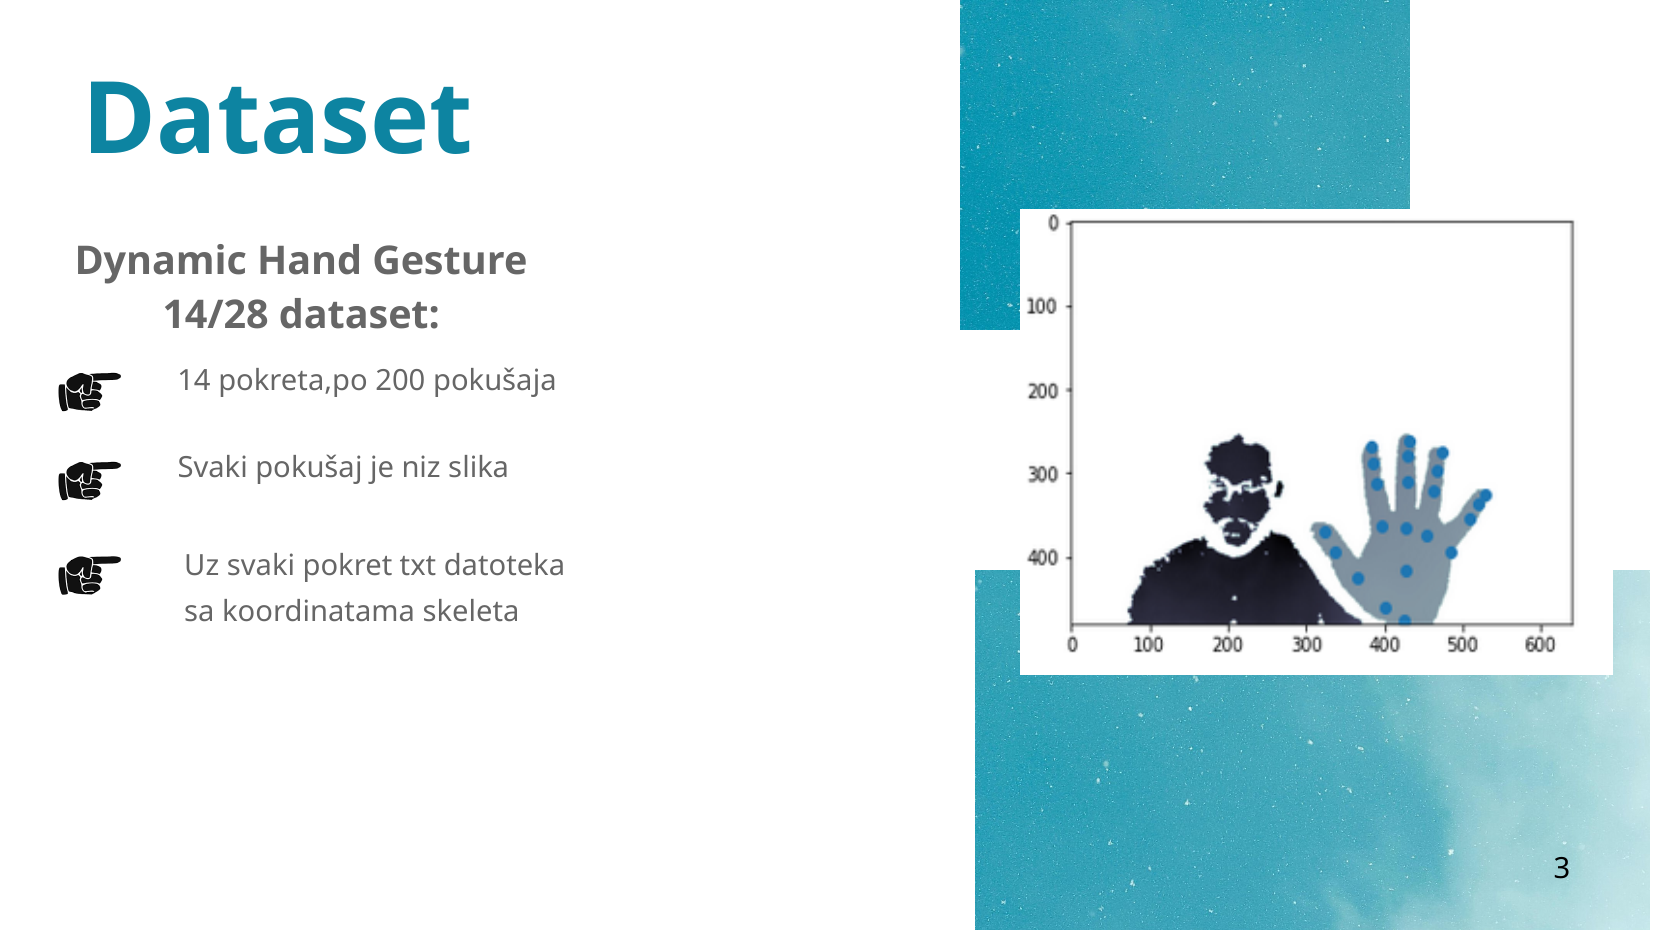

# Dataset
Dynamic Hand Gesture 14/28 dataset:
14 pokreta,po 200 pokušaja
Svaki pokušaj je niz slika
Uz svaki pokret txt datoteka sa koordinatama skeleta
3